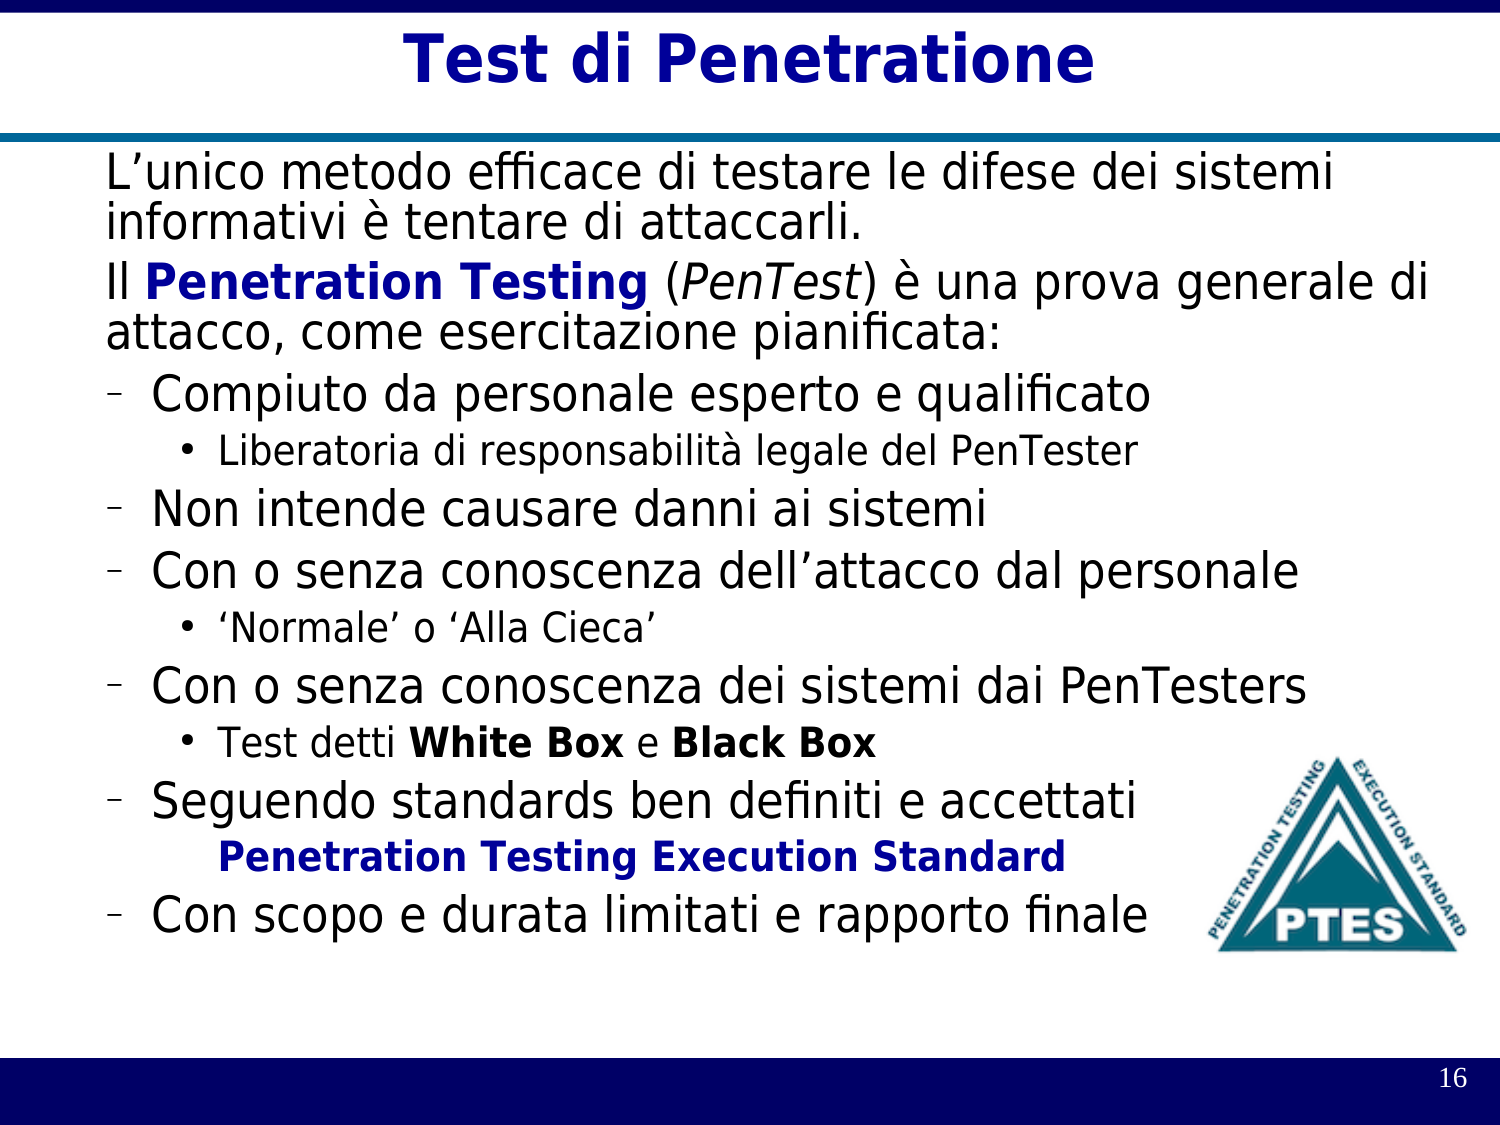

# Test di Penetratione
L’unico metodo efficace di testare le difese dei sistemi informativi è tentare di attaccarli.
Il Penetration Testing (PenTest) è una prova generale di attacco, come esercitazione pianificata:
Compiuto da personale esperto e qualificato
Liberatoria di responsabilità legale del PenTester
Non intende causare danni ai sistemi
Con o senza conoscenza dell’attacco dal personale
‘Normale’ o ‘Alla Cieca’
Con o senza conoscenza dei sistemi dai PenTesters
Test detti White Box e Black Box
Seguendo standards ben definiti e accettati
Penetration Testing Execution Standard
Con scopo e durata limitati e rapporto finale